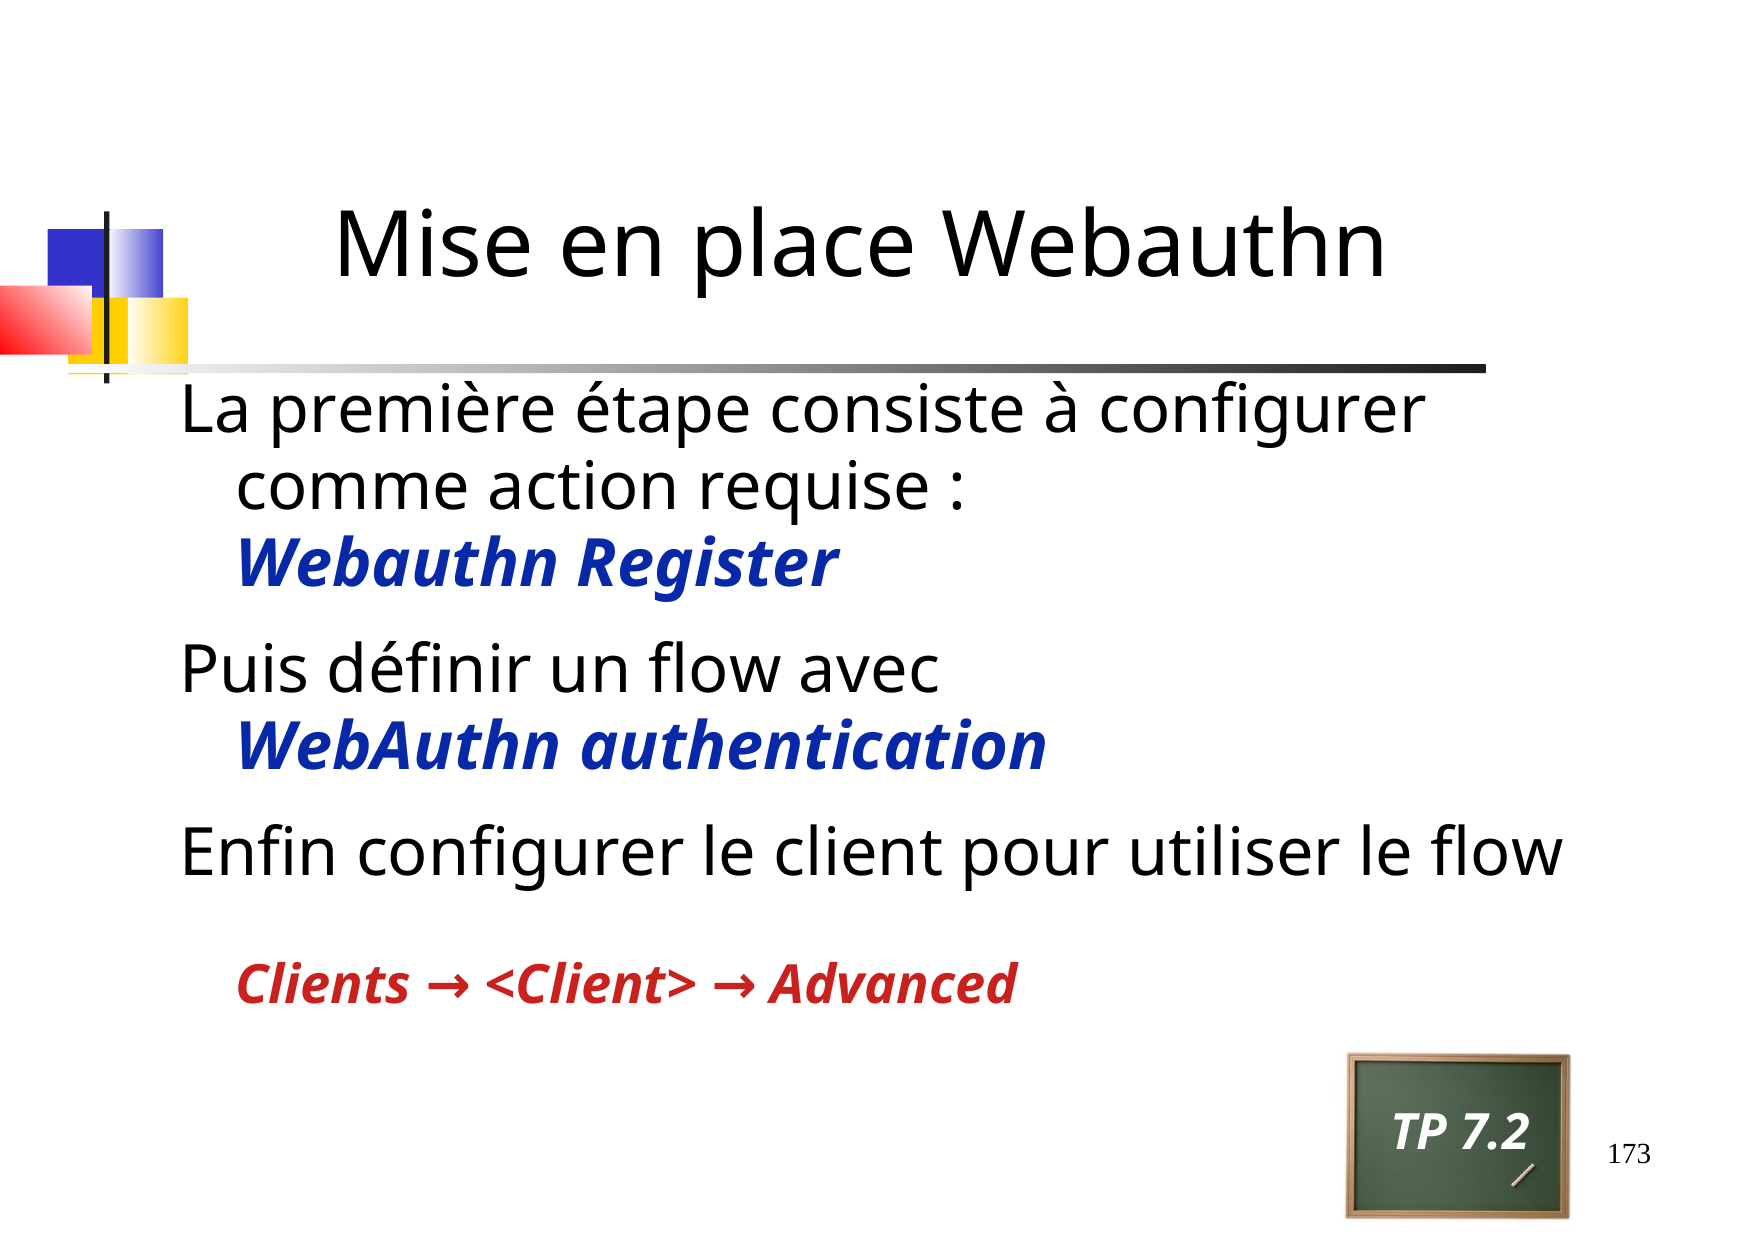

# Mise en place Webauthn
La première étape consiste à configurer comme action requise :
Webauthn Register
Puis définir un flow avec
WebAuthn authentication
Enfin configurer le client pour utiliser le flow
Clients → <Client> → Advanced
TP 7.2